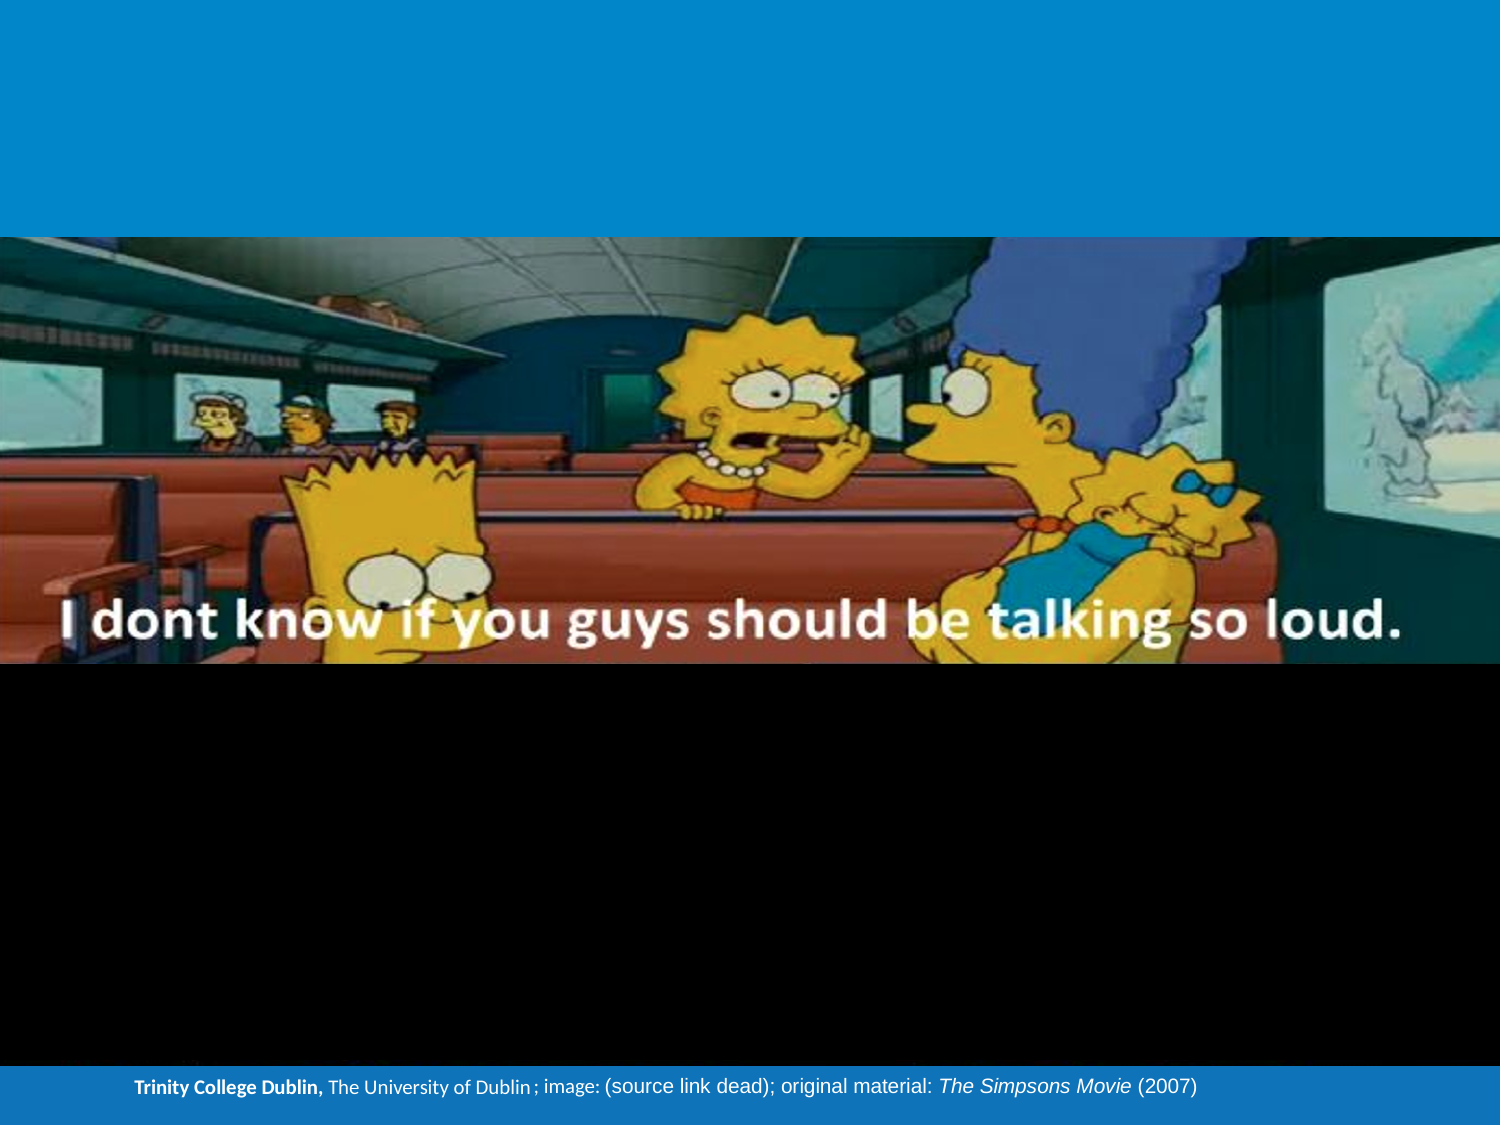

’
; image:
(source link dead); original material: The Simpsons Movie (2007)